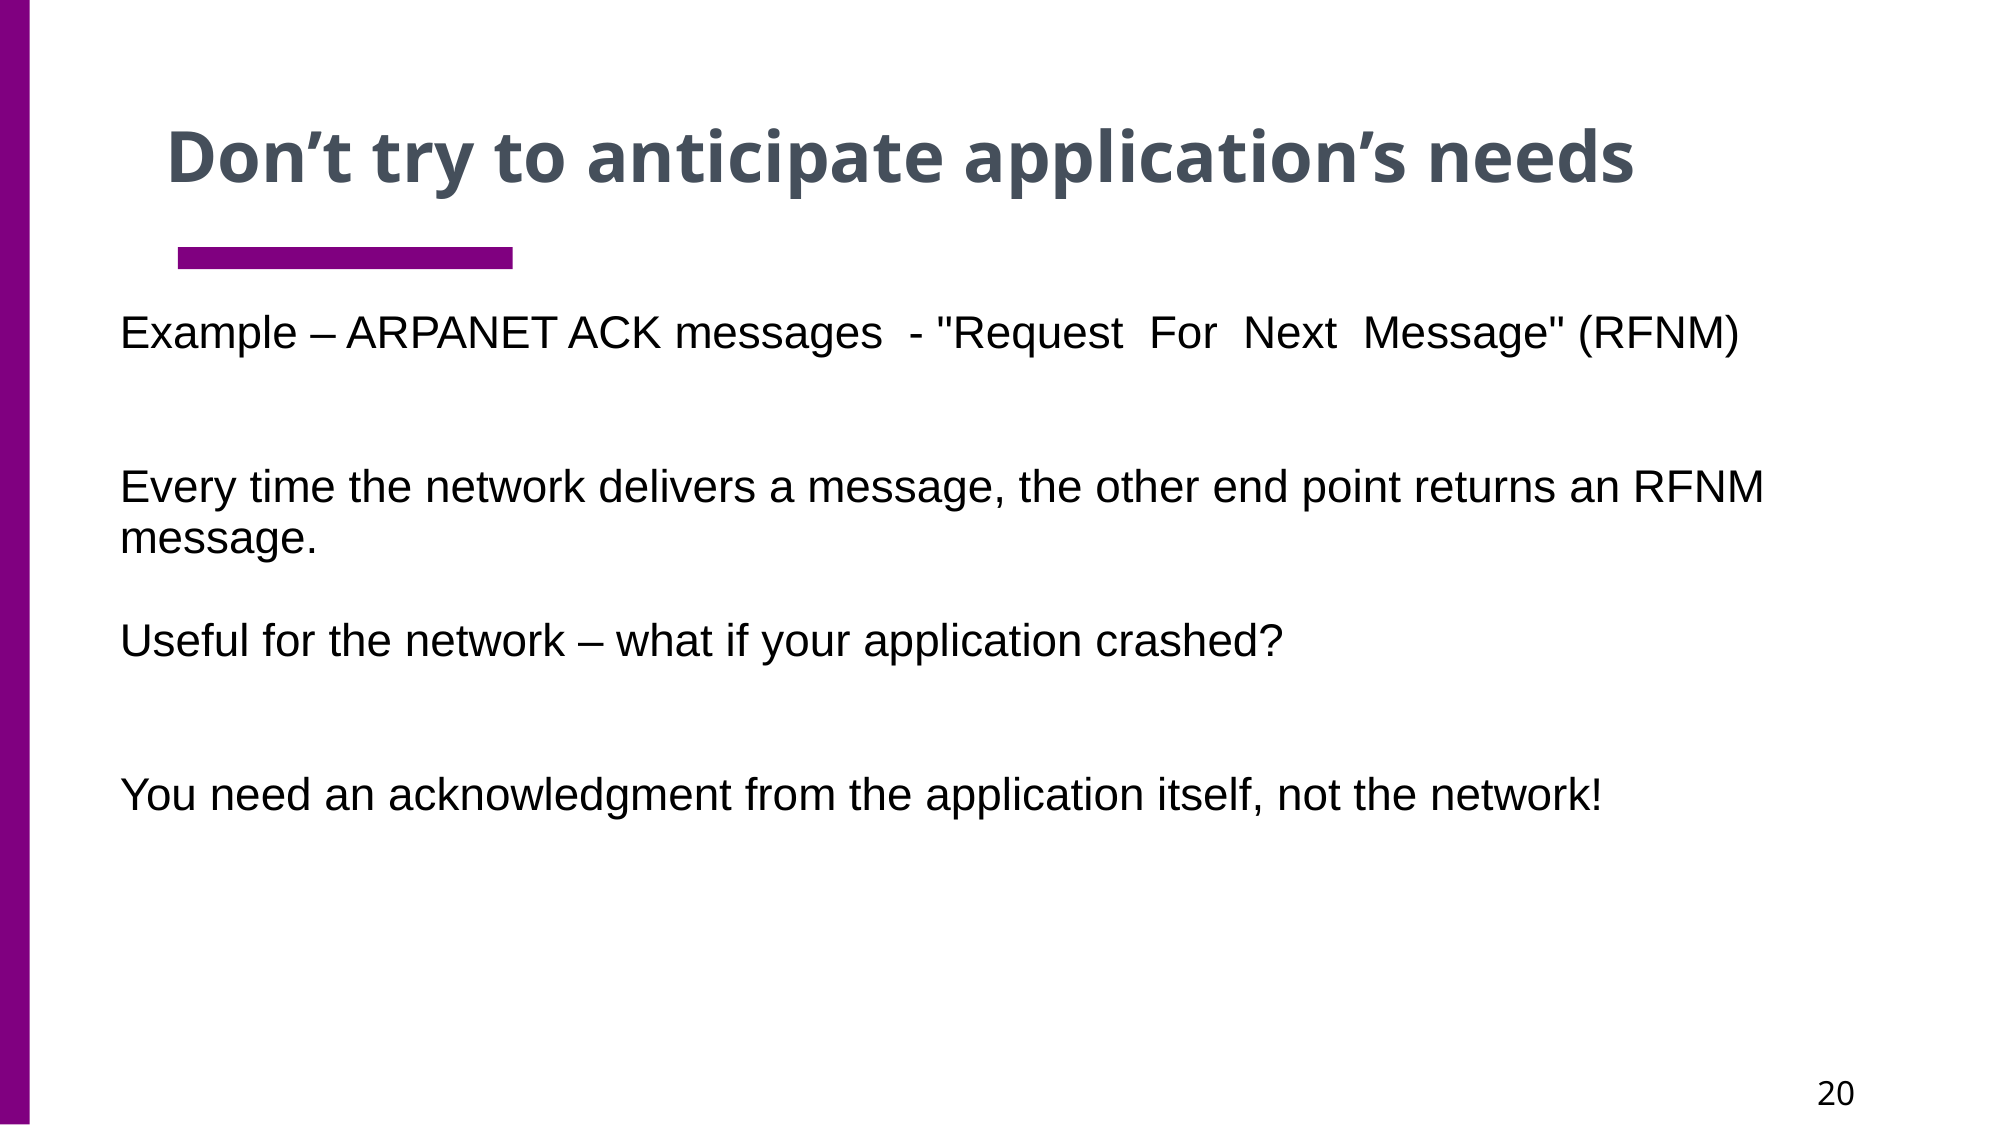

Don’t try to anticipate application’s needs
Example – ARPANET ACK messages - "Request For Next Message" (RFNM)
Every time the network delivers a message, the other end point returns an RFNM message.
Useful for the network – what if your application crashed?
You need an acknowledgment from the application itself, not the network!